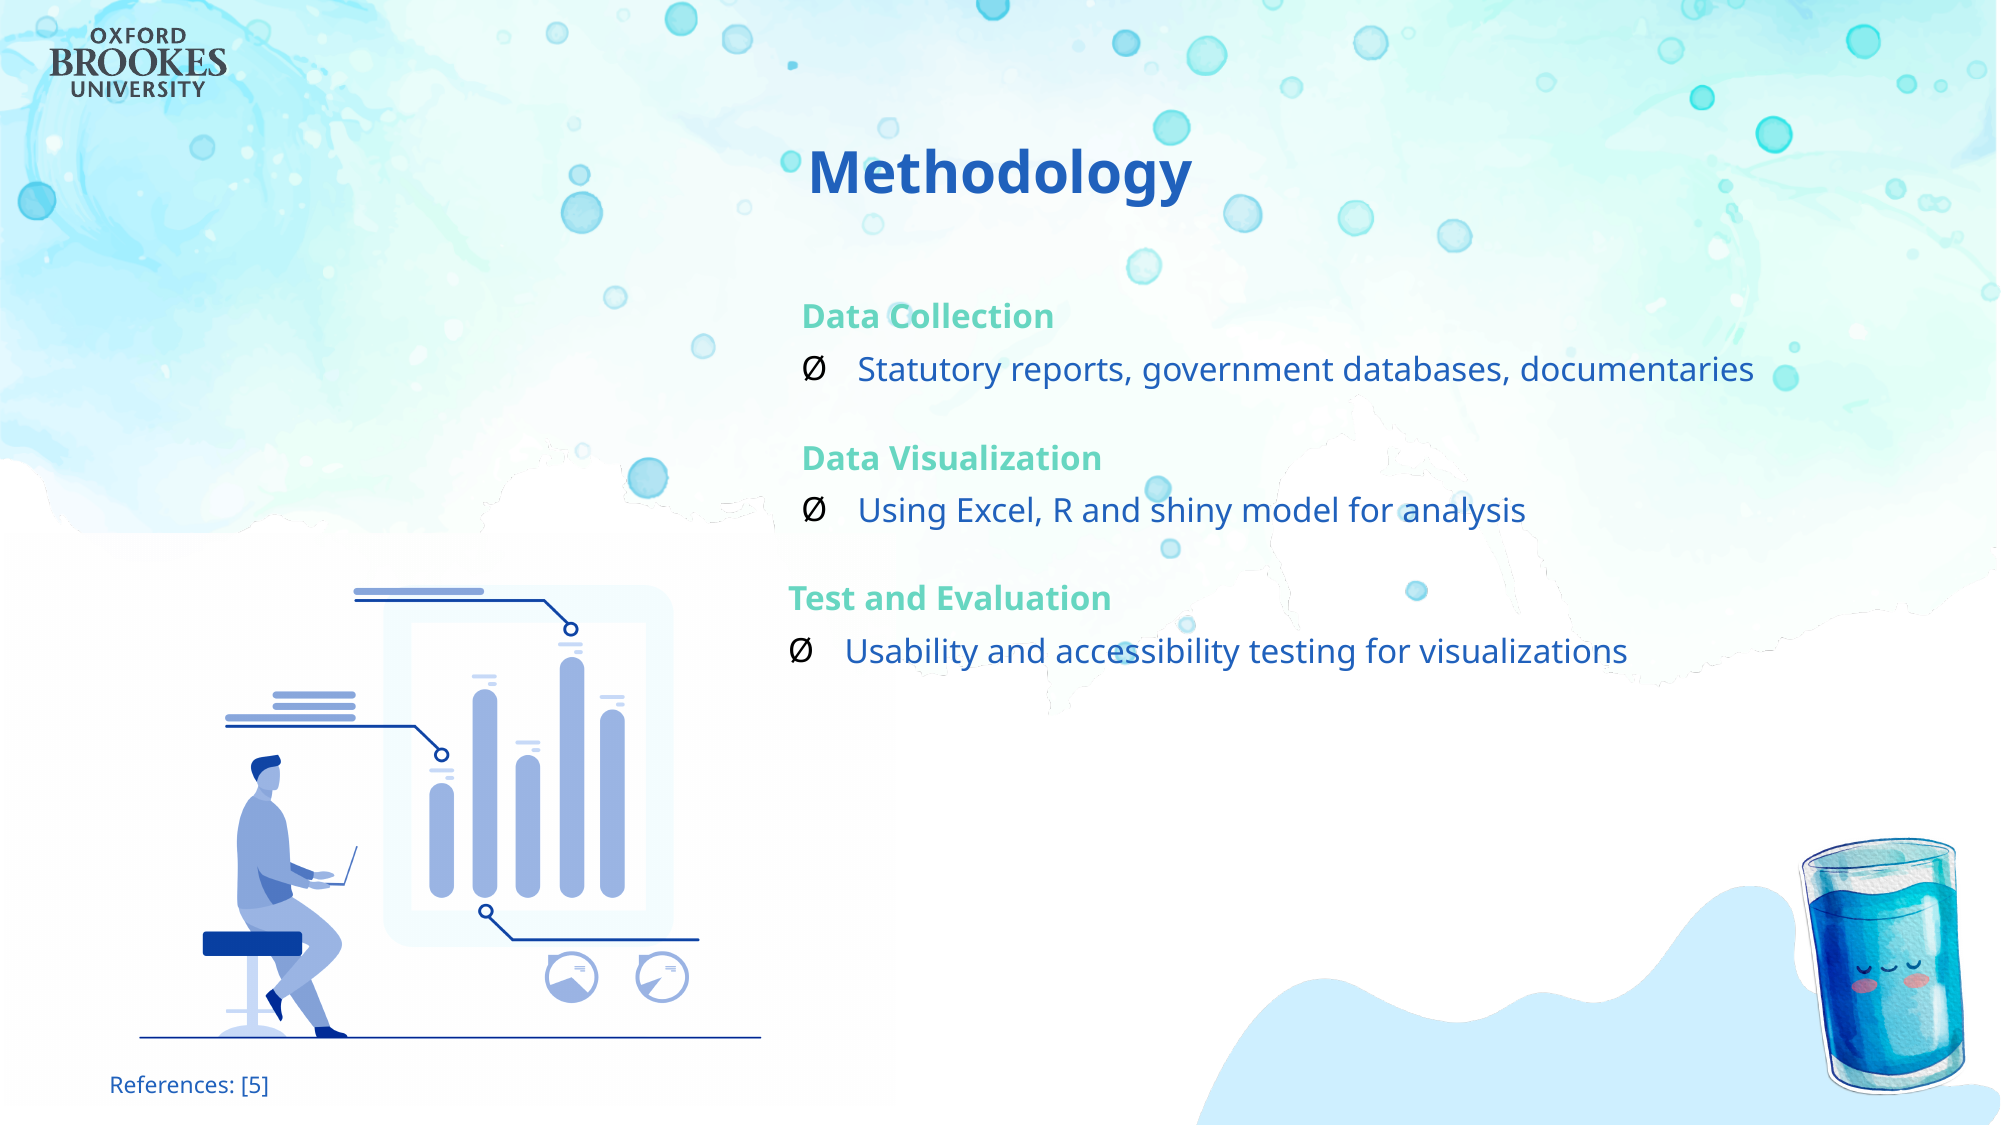

Methodology
Data Collection
Statutory reports, government databases, documentaries
Data Visualization
Using Excel, R and shiny model for analysis
Test and Evaluation
Usability and accessibility testing for visualizations
References: [5]